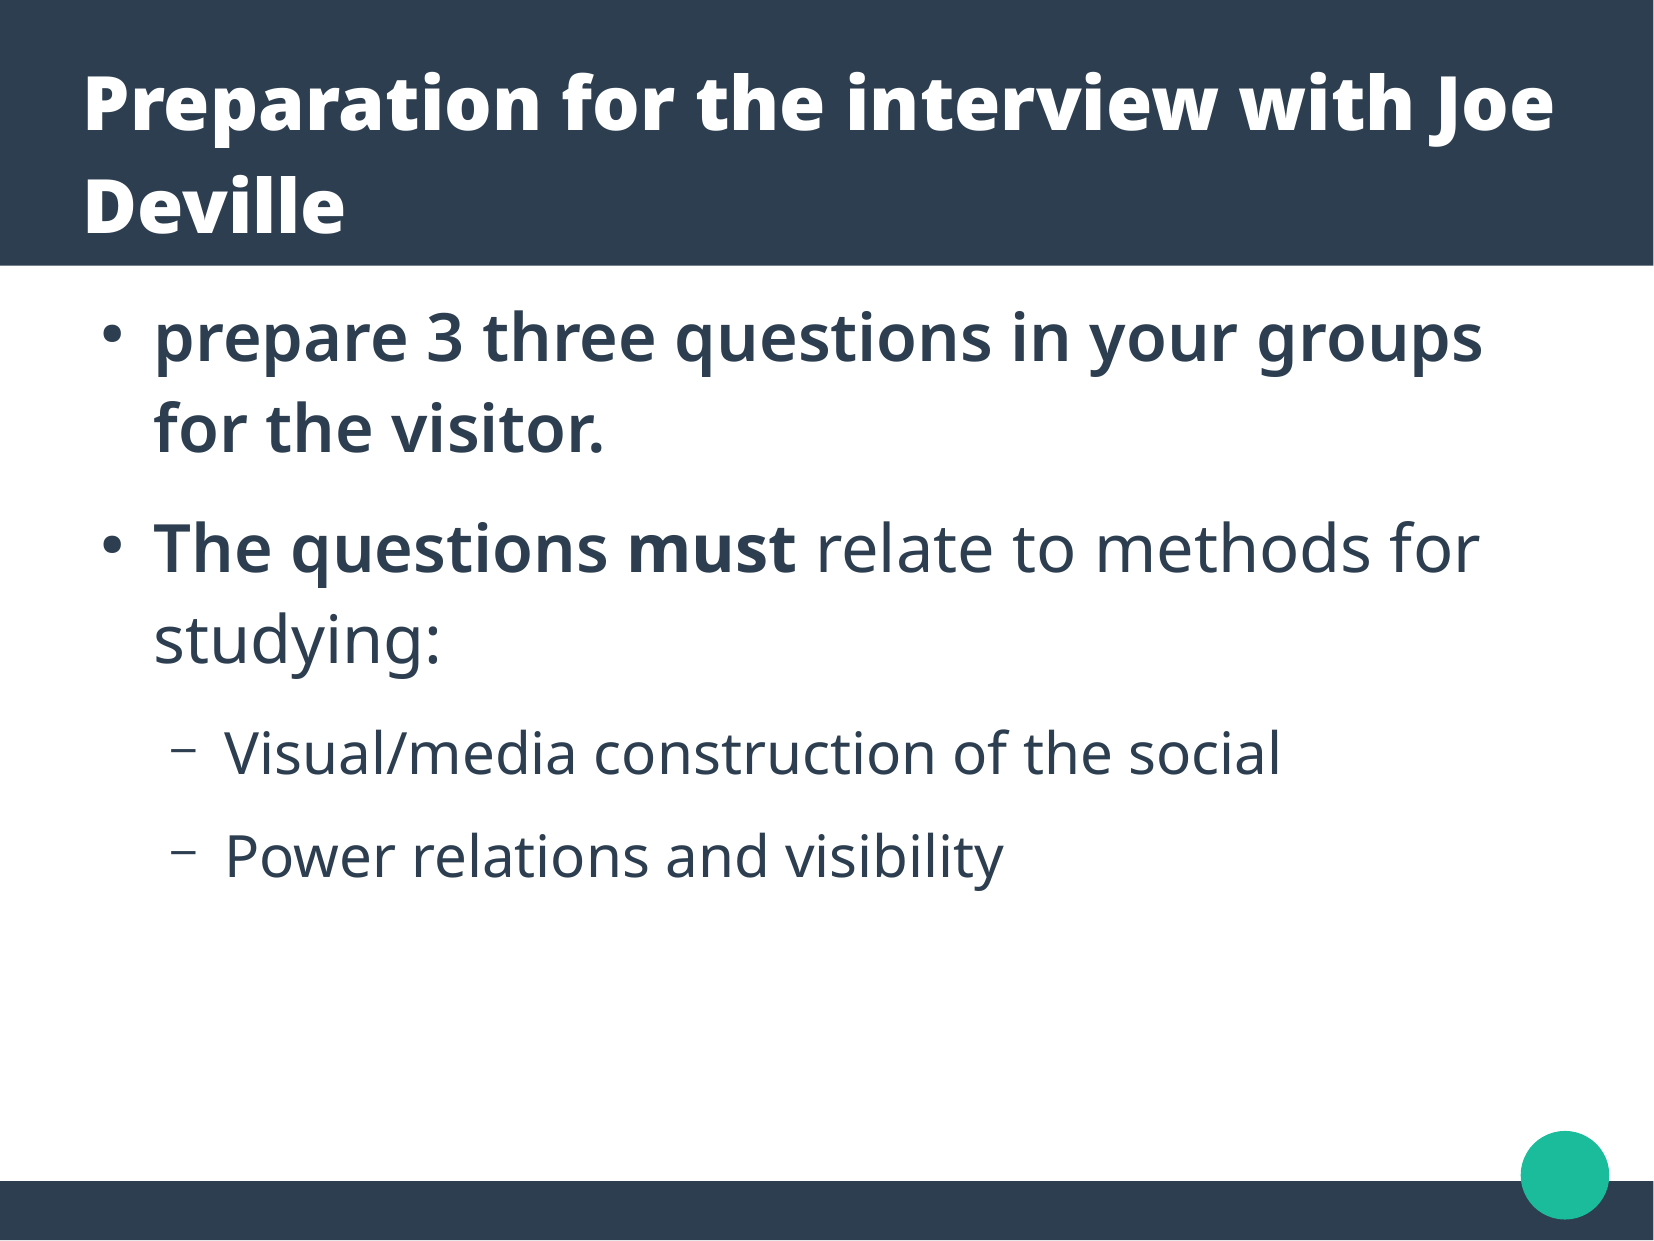

# Preparation for the interview with Joe Deville
prepare 3 three questions in your groups for the visitor.
The questions must relate to methods for studying:
Visual/media construction of the social
Power relations and visibility